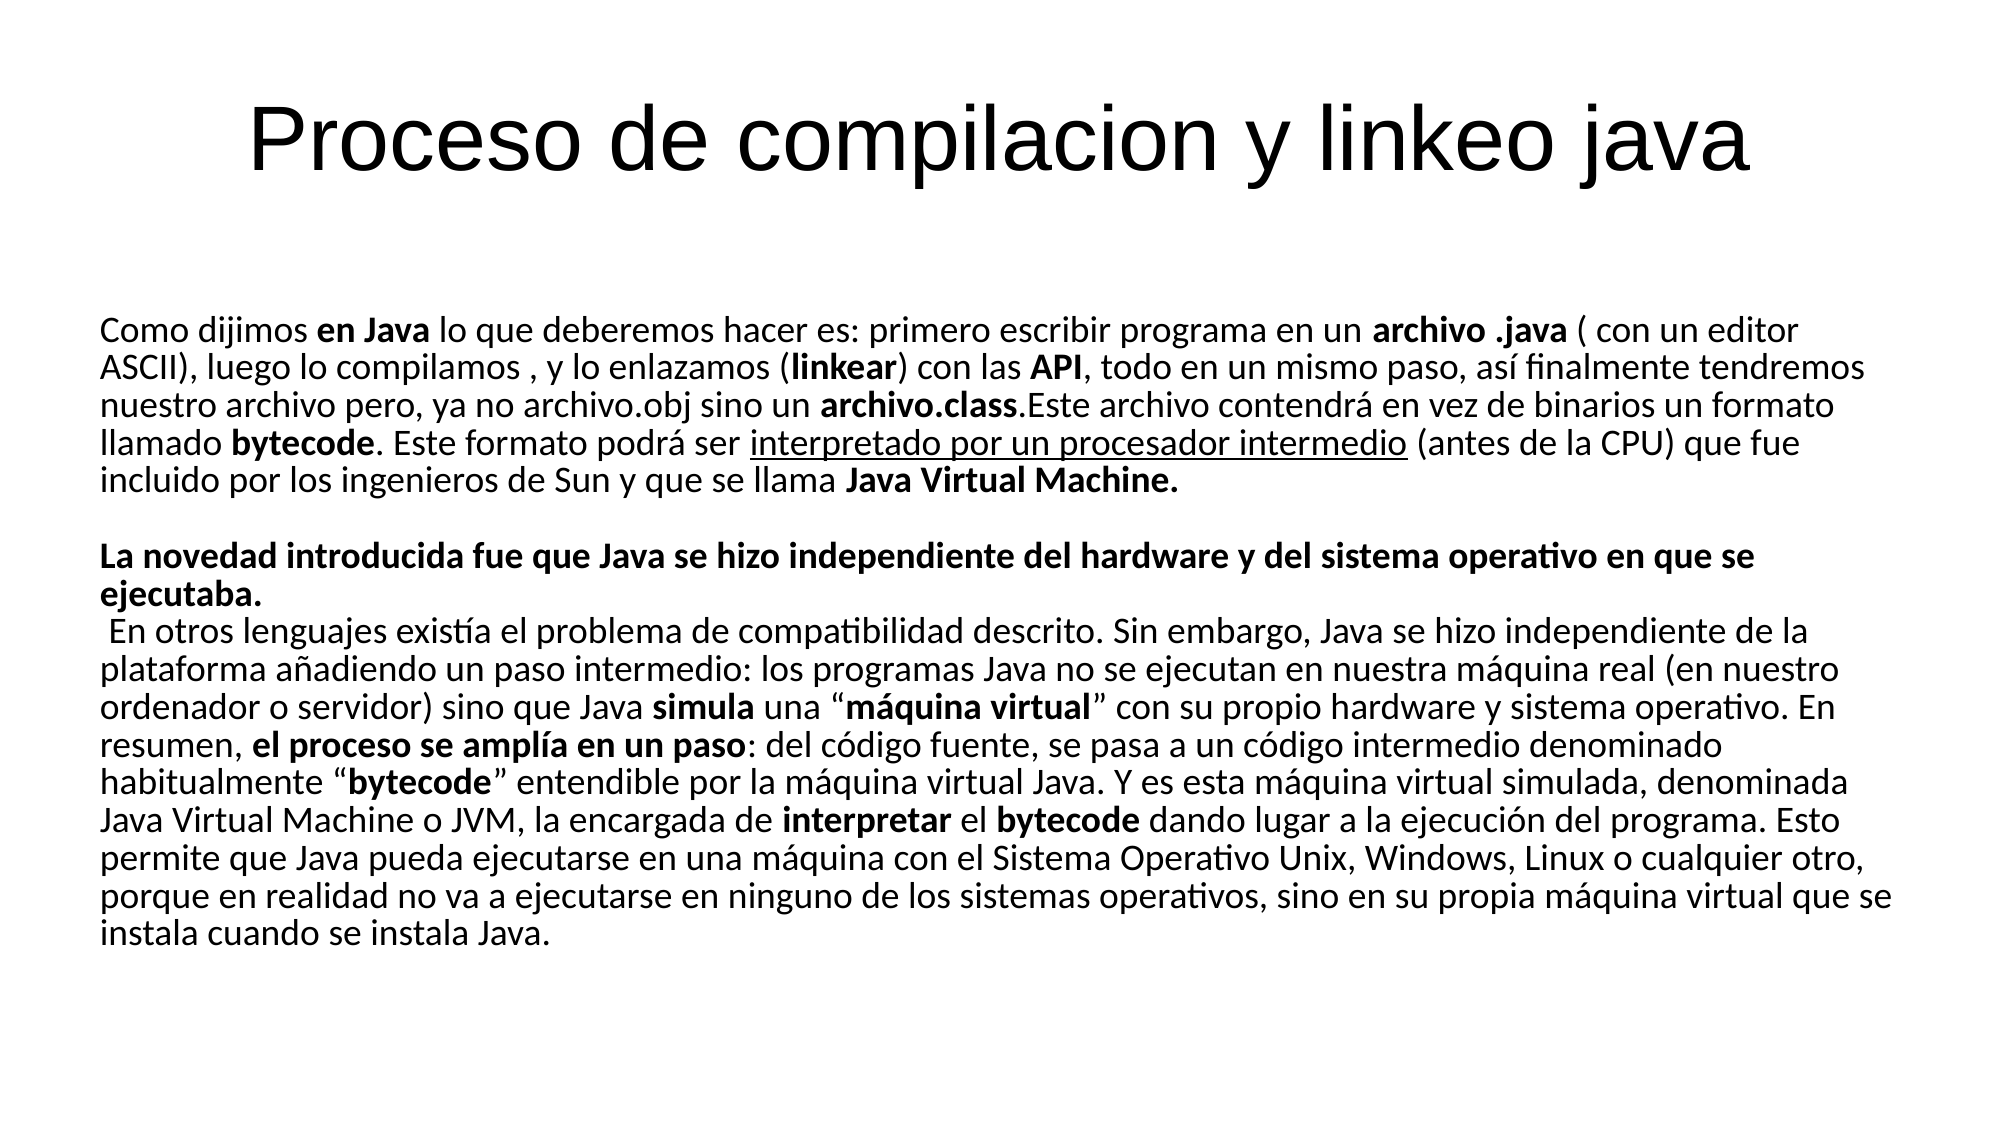

# Proceso de compilacion y linkeo java
Como dijimos en Java lo que deberemos hacer es: primero escribir programa en un archivo .java ( con un editor ASCII), luego lo compilamos , y lo enlazamos (linkear) con las API, todo en un mismo paso, así finalmente tendremos nuestro archivo pero, ya no archivo.obj sino un archivo.class.Este archivo contendrá en vez de binarios un formato llamado bytecode. Este formato podrá ser interpretado por un procesador intermedio (antes de la CPU) que fue incluido por los ingenieros de Sun y que se llama Java Virtual Machine.
La novedad introducida fue que Java se hizo independiente del hardware y del sistema operativo en que se ejecutaba.
 En otros lenguajes existía el problema de compatibilidad descrito. Sin embargo, Java se hizo independiente de la plataforma añadiendo un paso intermedio: los programas Java no se ejecutan en nuestra máquina real (en nuestro ordenador o servidor) sino que Java simula una “máquina virtual” con su propio hardware y sistema operativo. En resumen, el proceso se amplía en un paso: del código fuente, se pasa a un código intermedio denominado habitualmente “bytecode” entendible por la máquina virtual Java. Y es esta máquina virtual simulada, denominada Java Virtual Machine o JVM, la encargada de interpretar el bytecode dando lugar a la ejecución del programa. Esto permite que Java pueda ejecutarse en una máquina con el Sistema Operativo Unix, Windows, Linux o cualquier otro, porque en realidad no va a ejecutarse en ninguno de los sistemas operativos, sino en su propia máquina virtual que se instala cuando se instala Java.